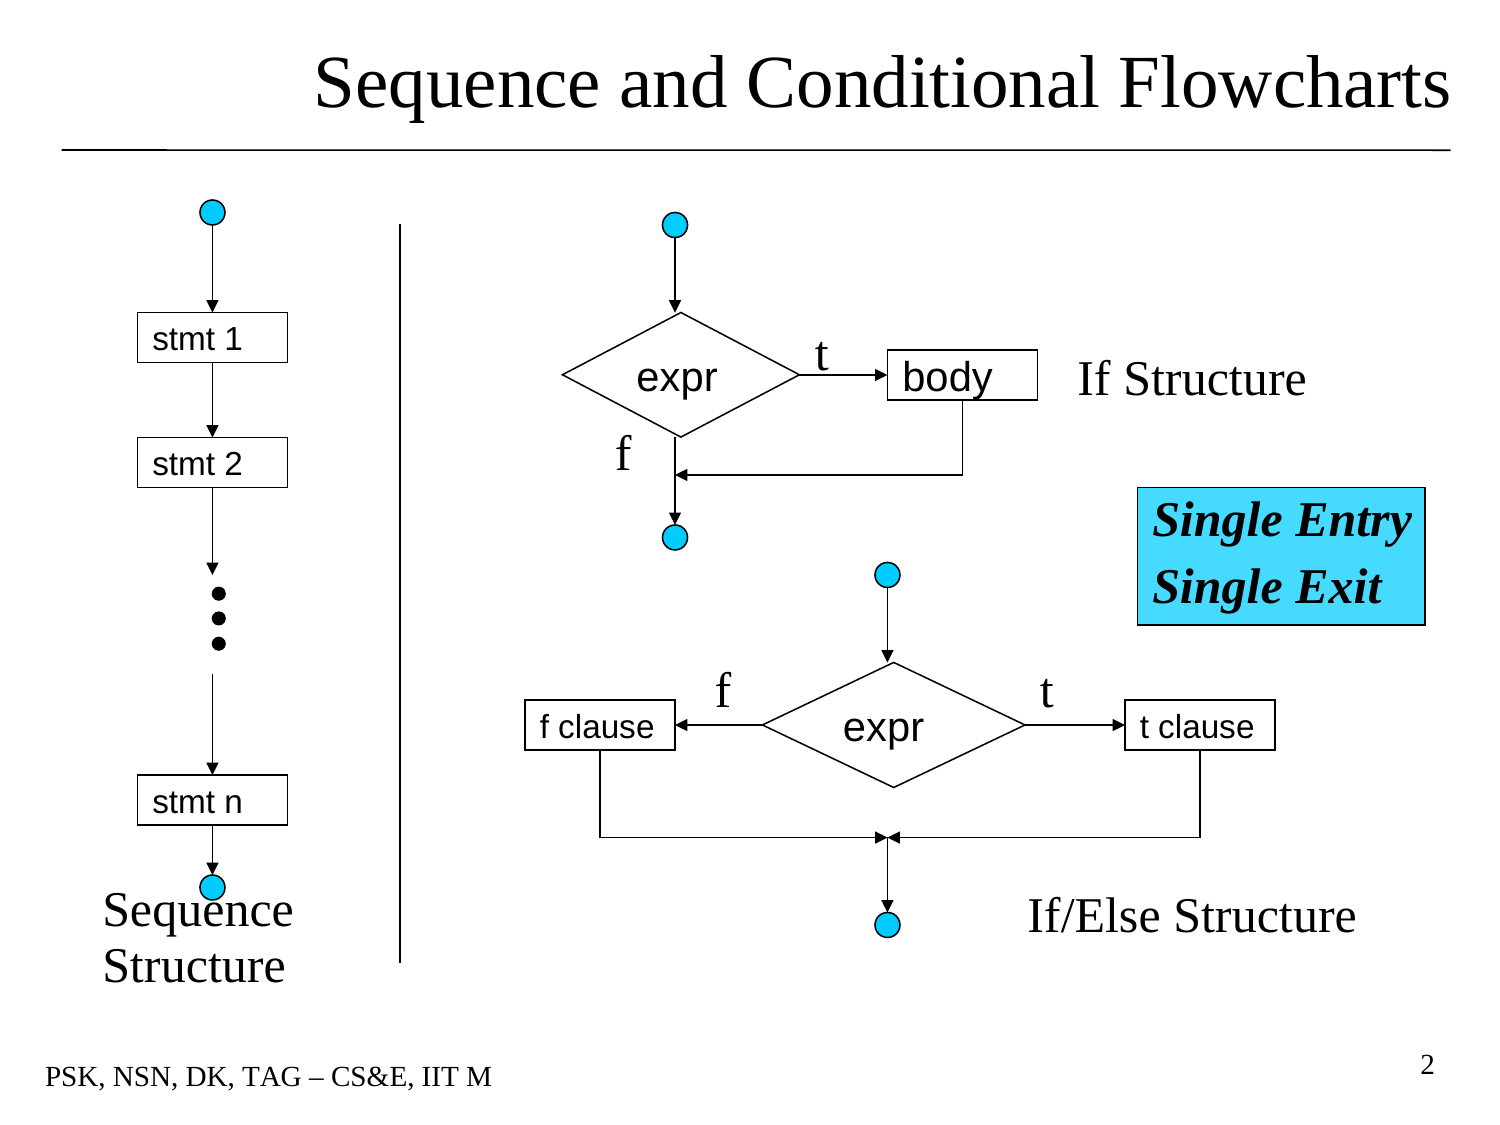

# Sequence and Conditional Flowcharts
stmt 1
expr
t
If Structure
body
f
stmt 2
Single Entry
Single Exit
f
t
expr
f clause
t clause
stmt n
If/Else Structure
Sequence
Structure